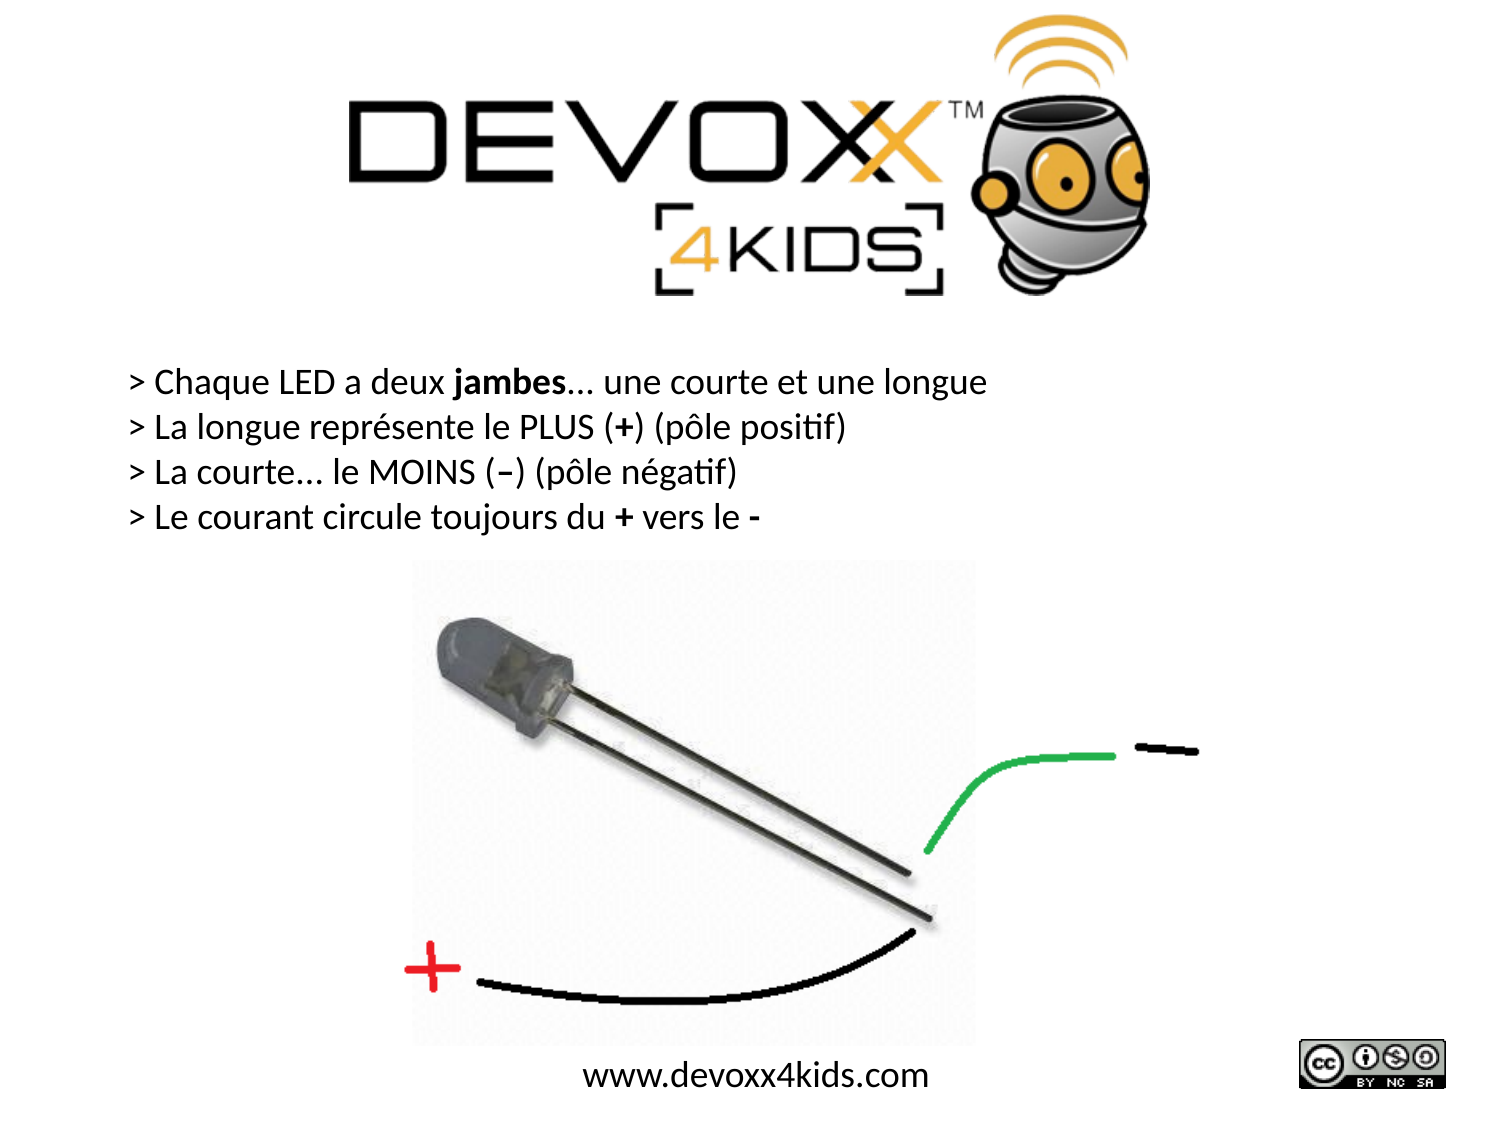

# > Chaque LED a deux jambes... une courte et une longue > La longue représente le PLUS (+) (pôle positif) > La courte... le MOINS (–) (pôle négatif) > Le courant circule toujours du + vers le -